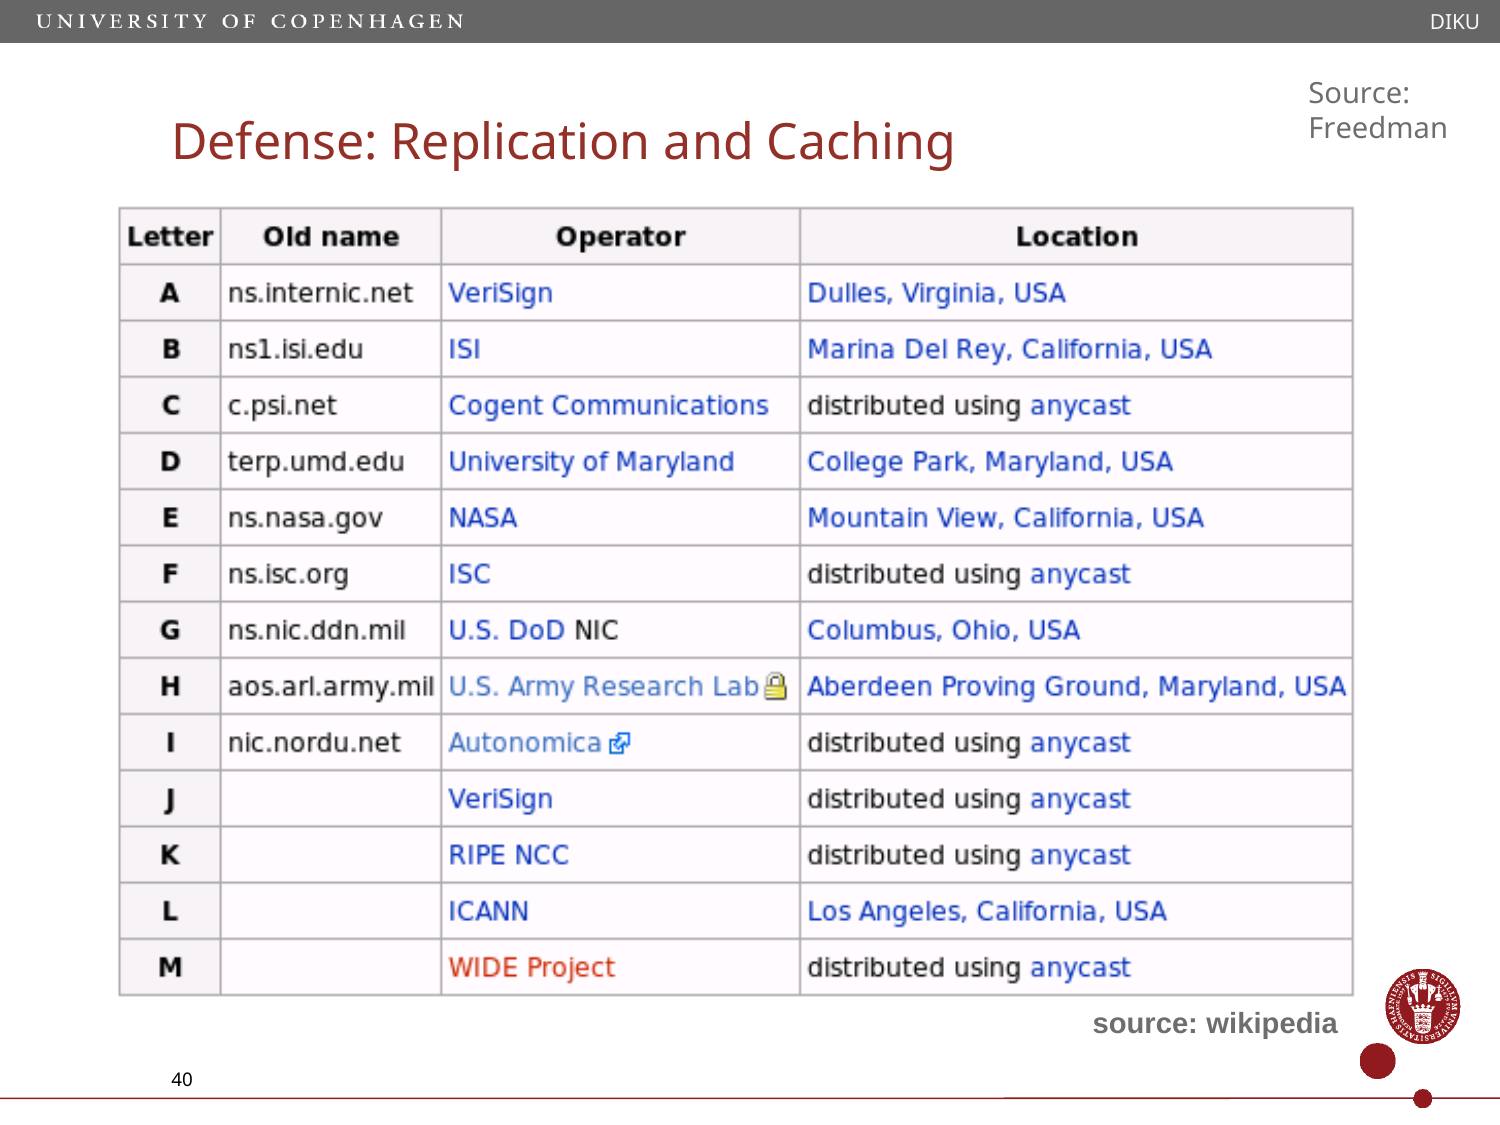

DIKU
Source: Freedman
Defense: Replication and Caching
source: wikipedia